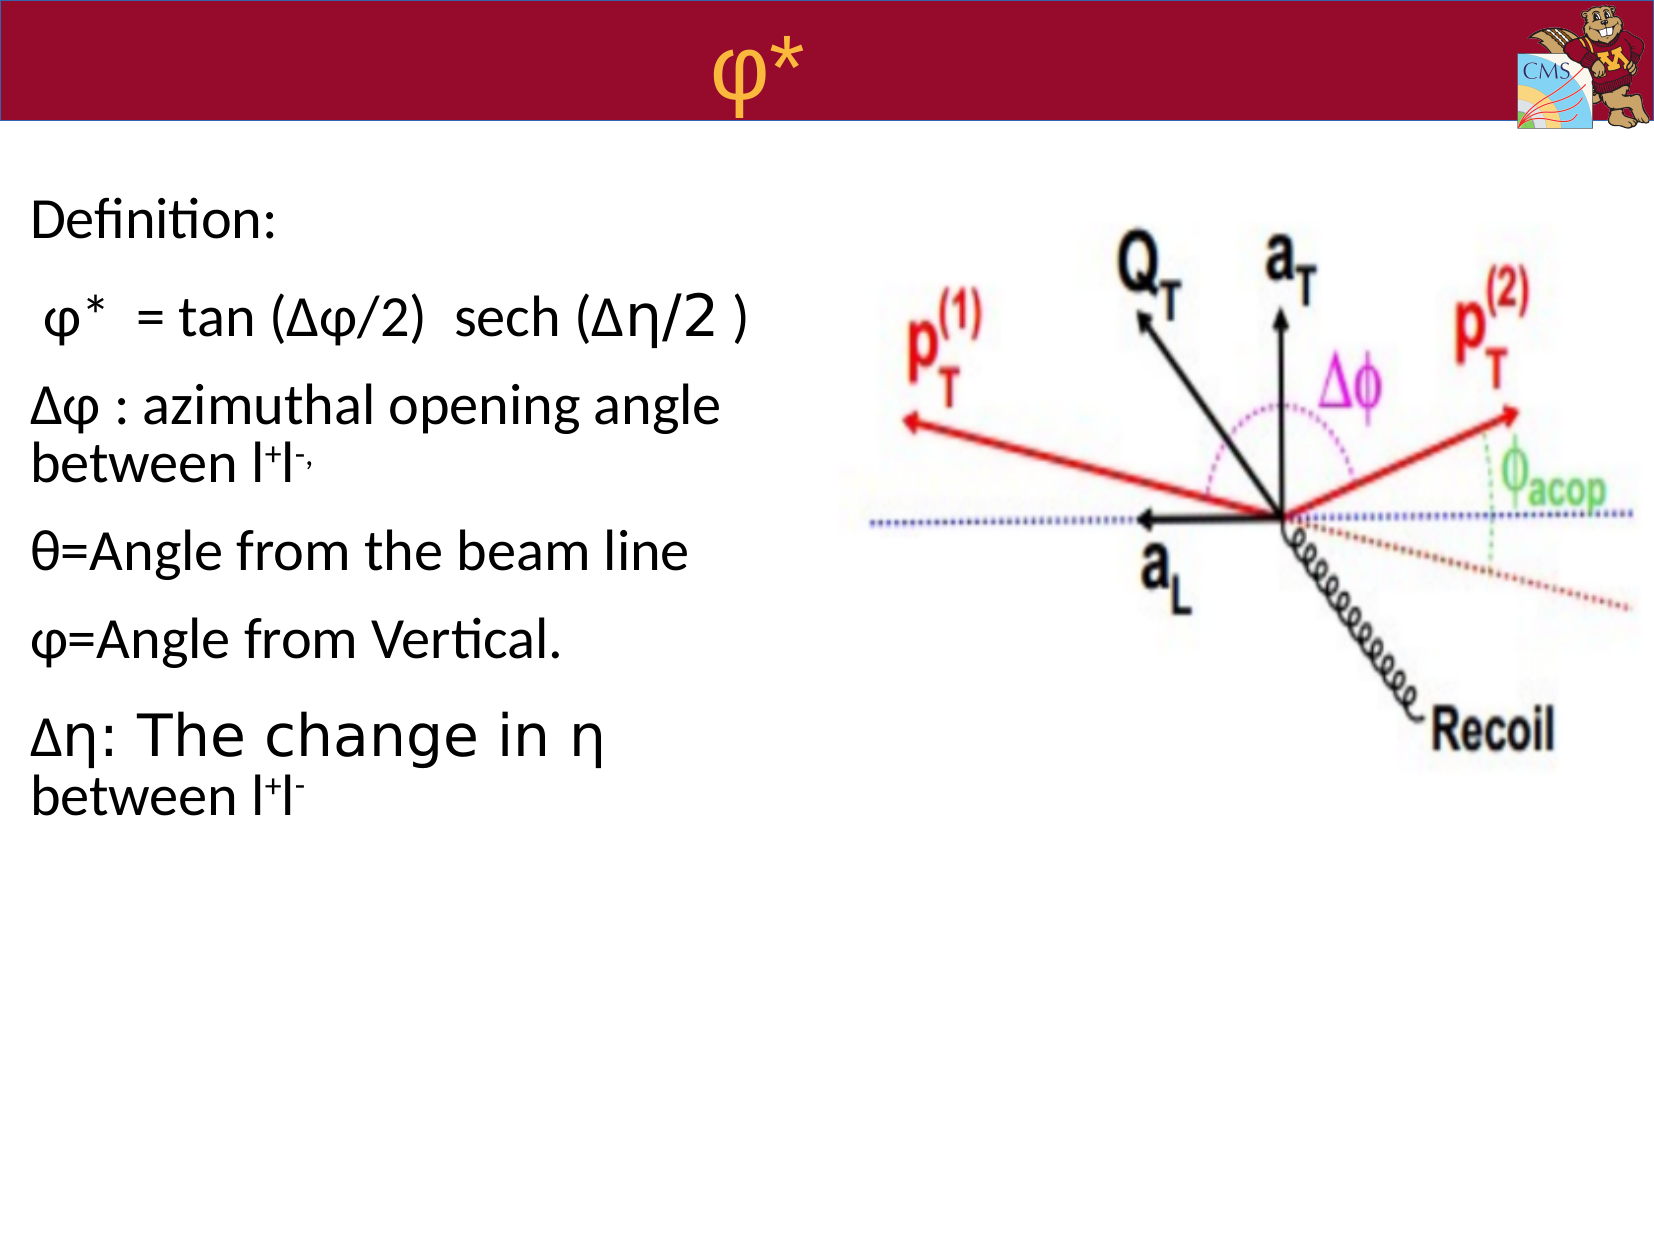

# φ*
Definition:
 φ* = tan (∆φ/2) sech (∆η/2 )
∆φ : azimuthal opening angle between l+l-,
θ=Angle from the beam line
φ=Angle from Vertical.
∆η: The change in η between l+l-